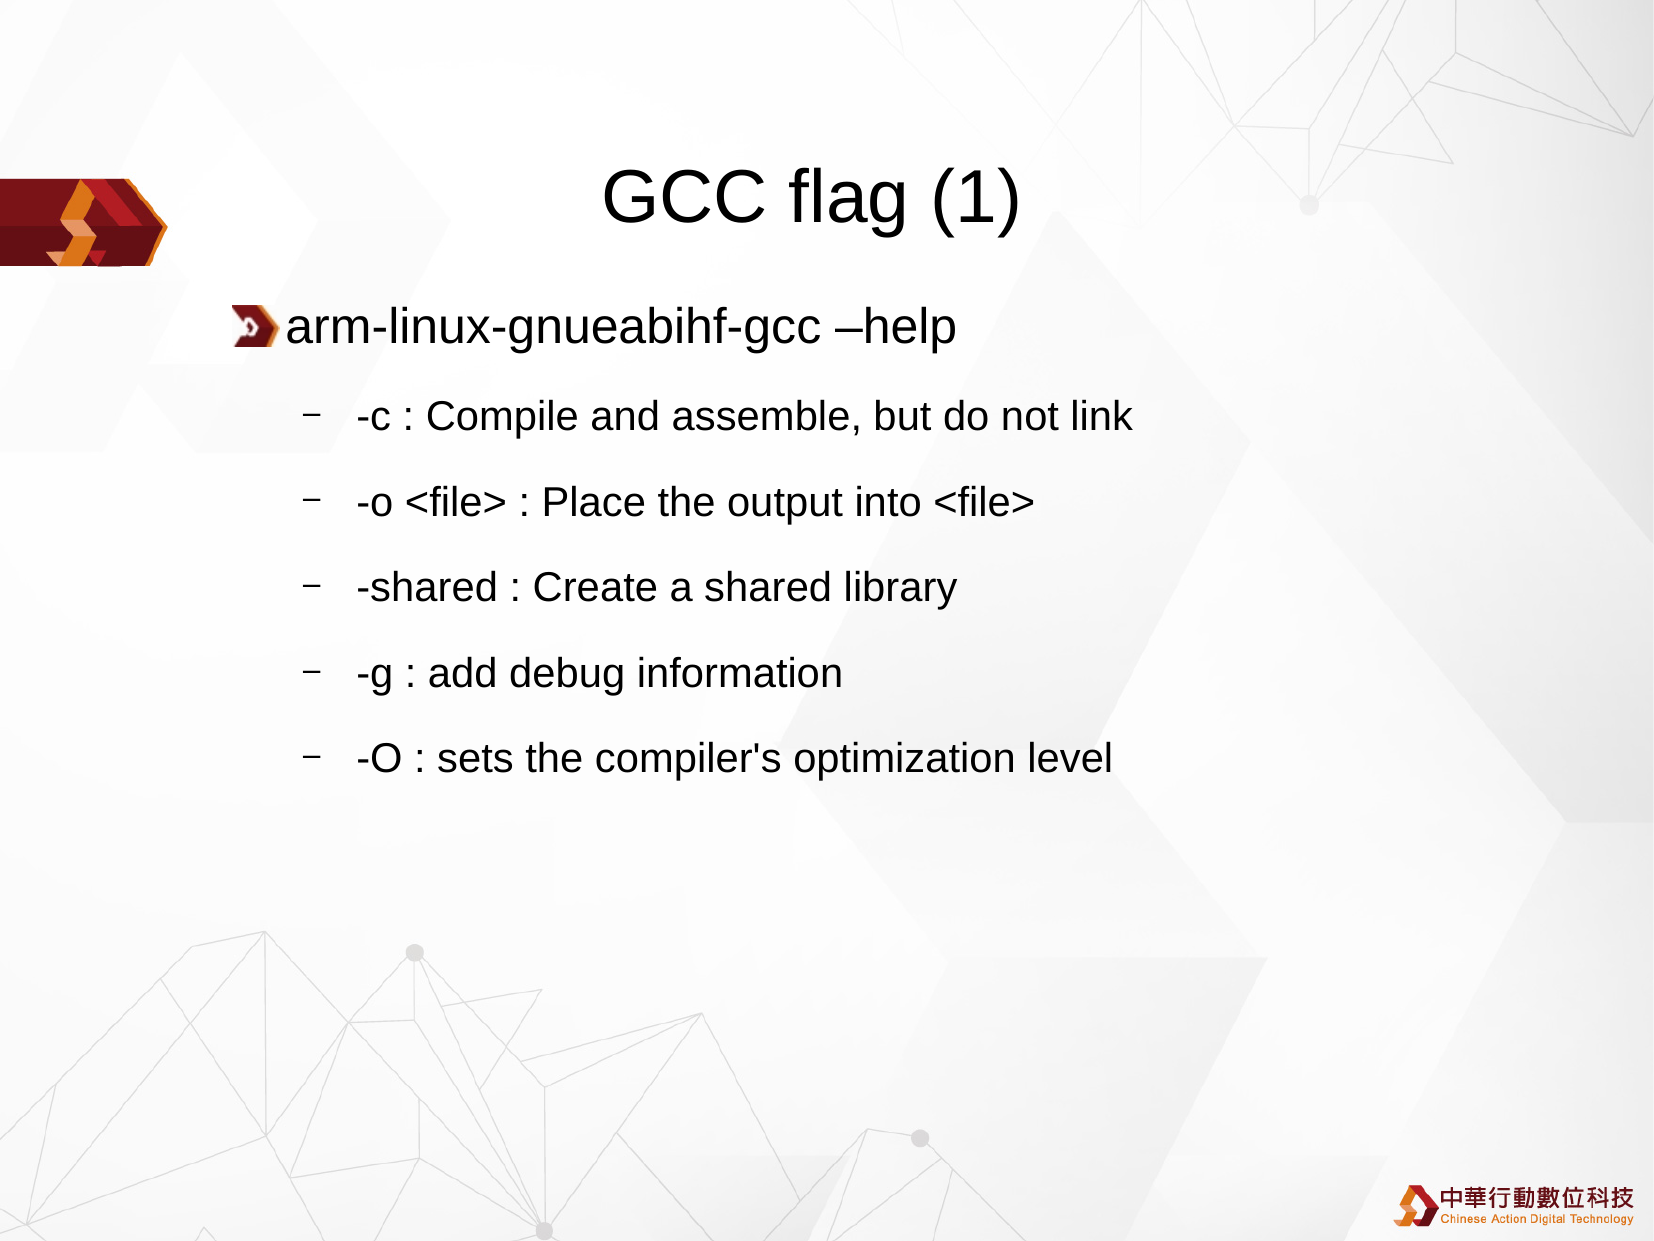

# GCC flag (1)
arm-linux-gnueabihf-gcc –help
-c : Compile and assemble, but do not link
-o <file> : Place the output into <file>
-shared : Create a shared library
-g : add debug information
-O : sets the compiler's optimization level